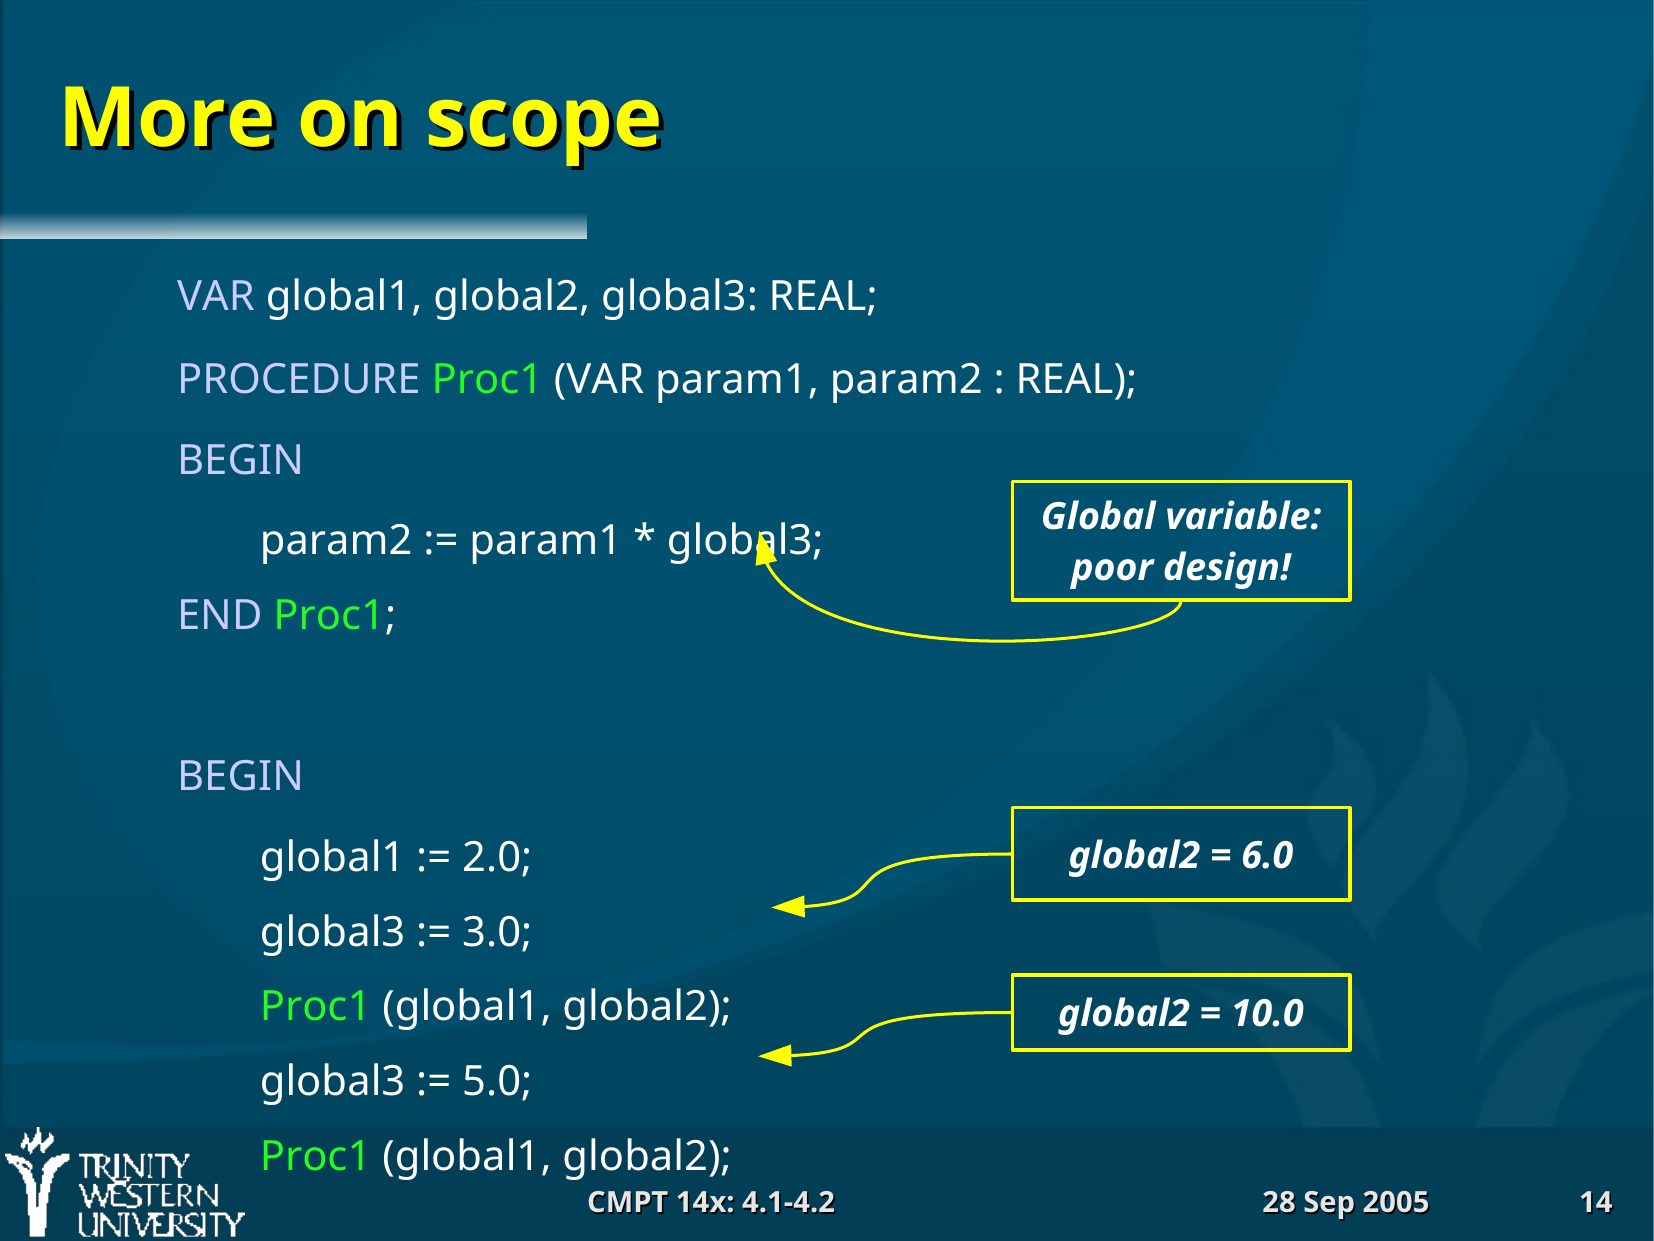

# More on scope
VAR global1, global2, global3: REAL;
PROCEDURE Proc1 (VAR param1, param2 : REAL);
BEGIN
param2 := param1 * global3;
END Proc1;
BEGIN
global1 := 2.0;
global3 := 3.0;
Proc1 (global1, global2);
global3 := 5.0;
Proc1 (global1, global2);
Global variable:
poor design!
global2 = 6.0
global2 = 10.0
CMPT 14x: 4.1-4.2
28 Sep 2005
14